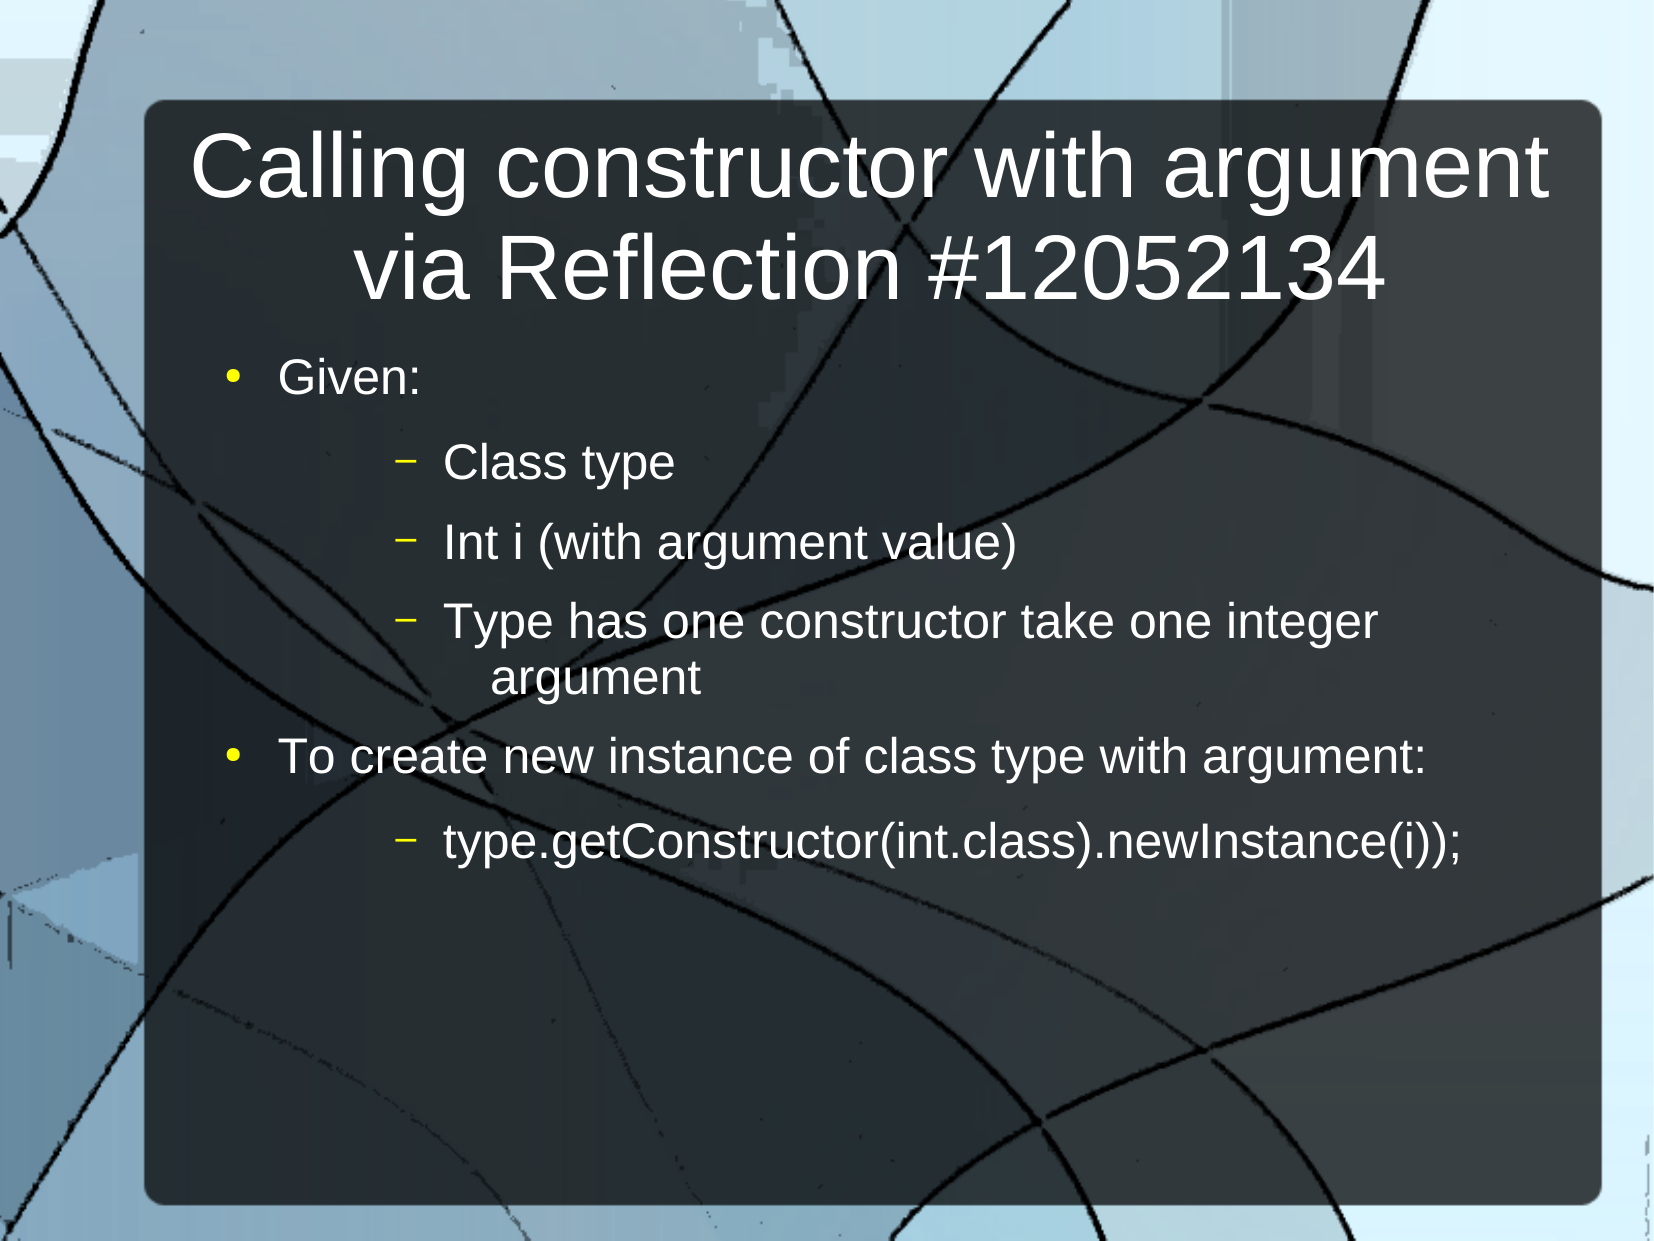

# Calling constructor with argument via Reflection #12052134
Given:
Class type
Int i (with argument value)
Type has one constructor take one integer argument
To create new instance of class type with argument:
type.getConstructor(int.class).newInstance(i));